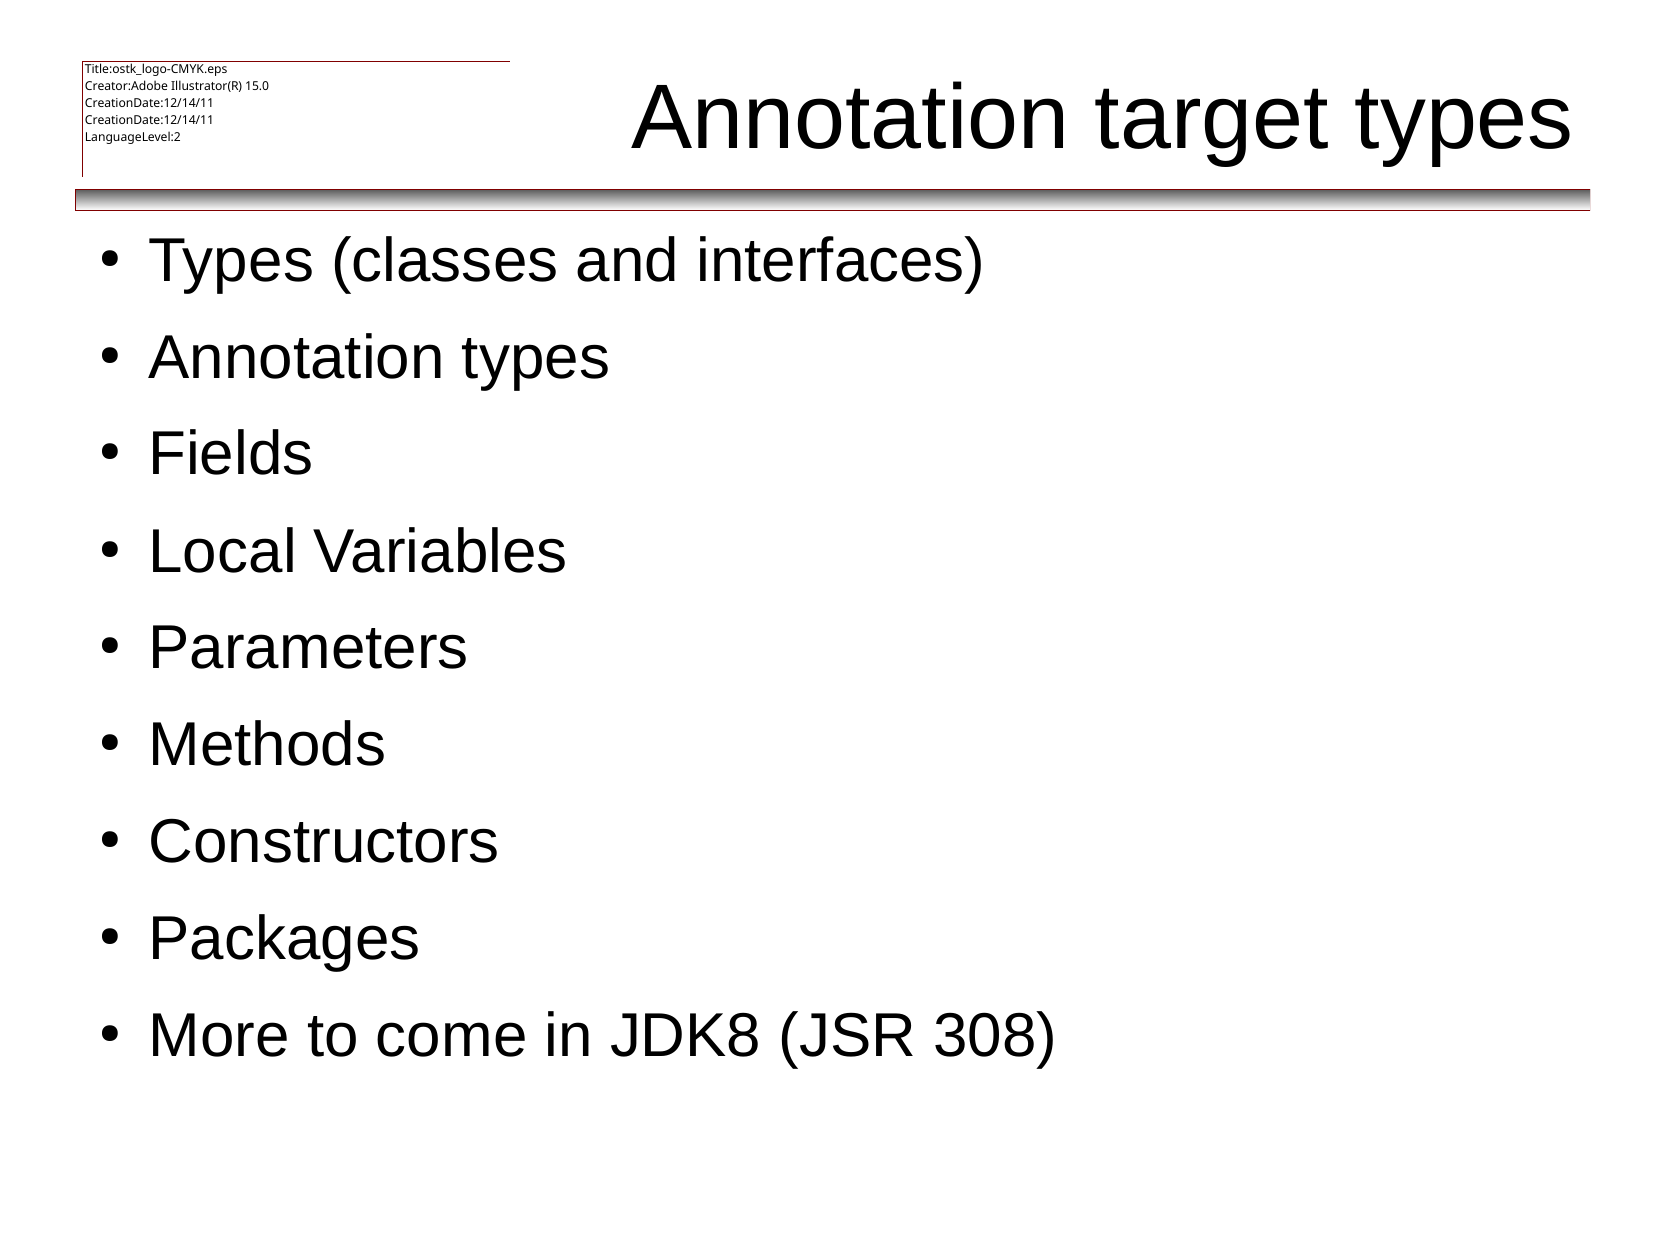

# Annotation target types
Types (classes and interfaces)
Annotation types
Fields
Local Variables
Parameters
Methods
Constructors
Packages
More to come in JDK8 (JSR 308)